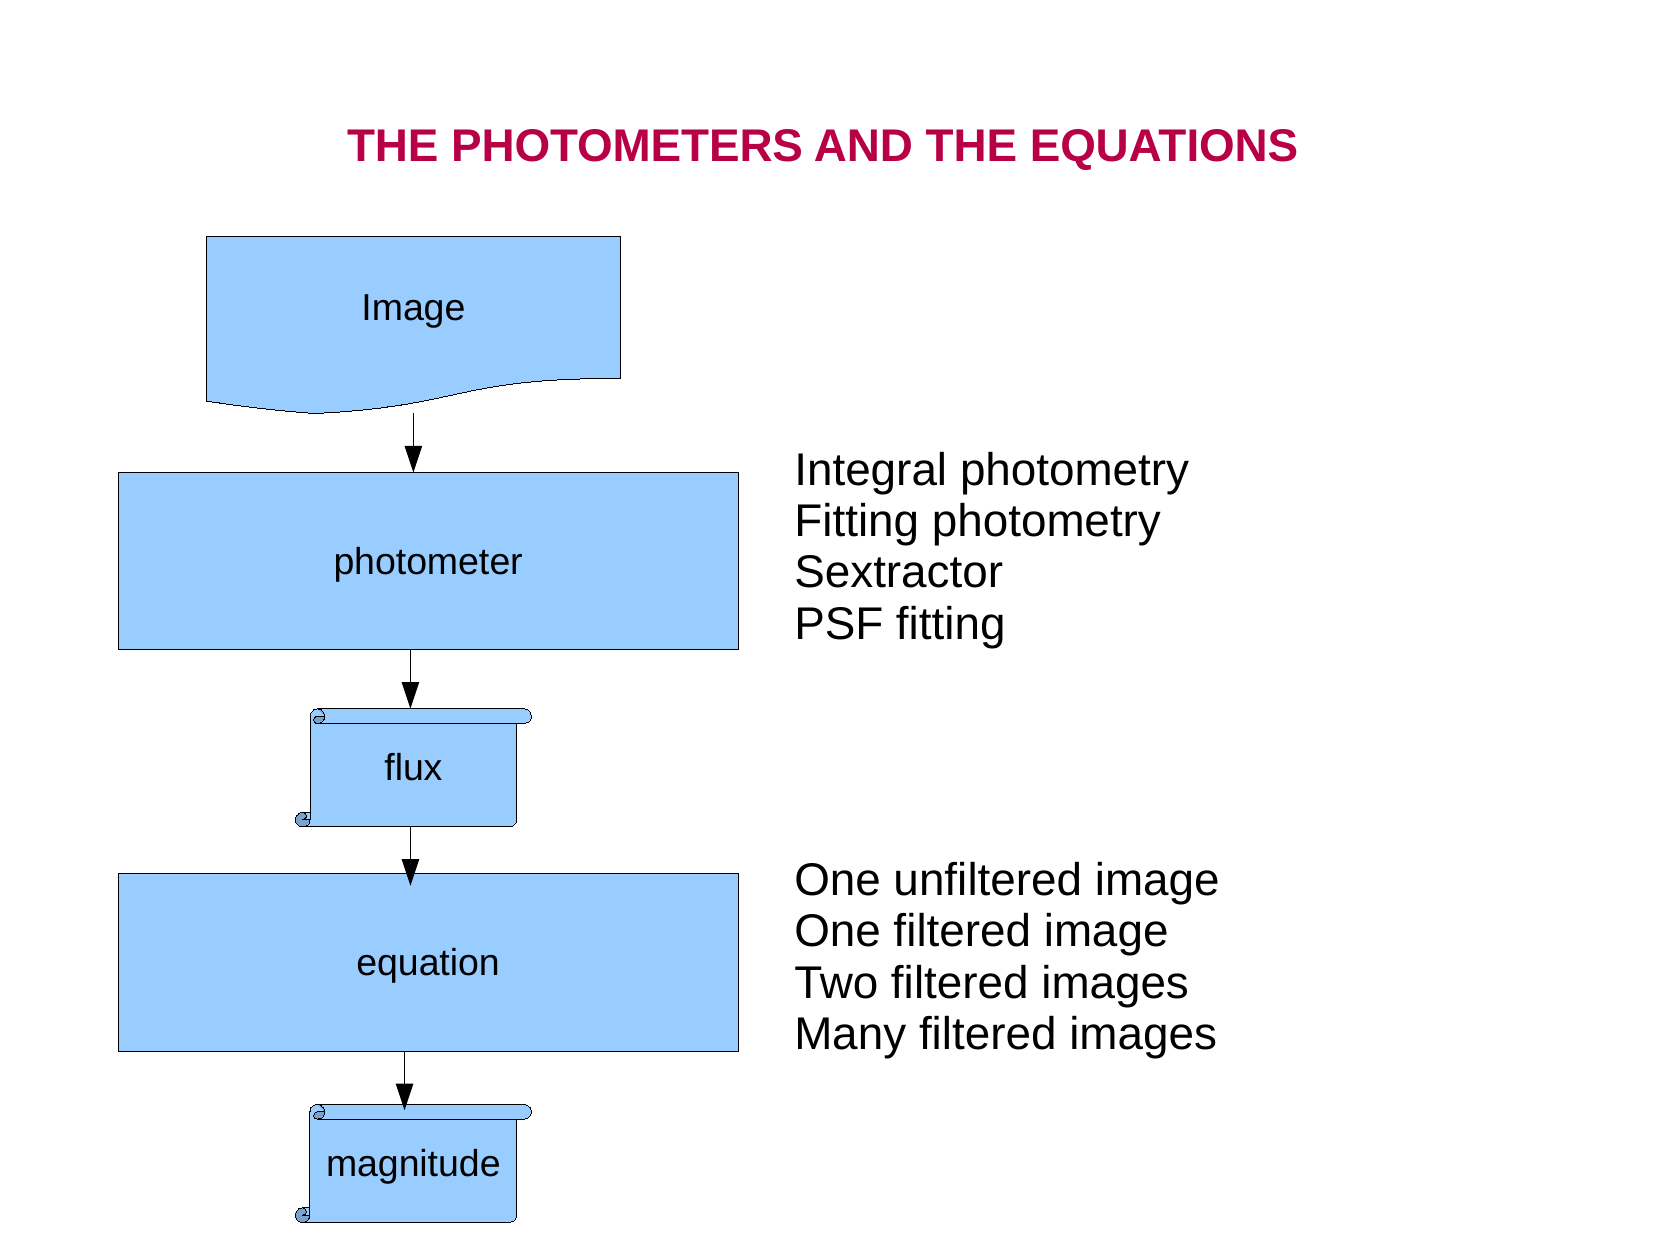

THE PHOTOMETERS AND THE EQUATIONS
Image
Integral photometry
Fitting photometry
Sextractor
PSF fitting
One unfiltered image
One filtered image
Two filtered images
Many filtered images
photometer
flux
equation
magnitude